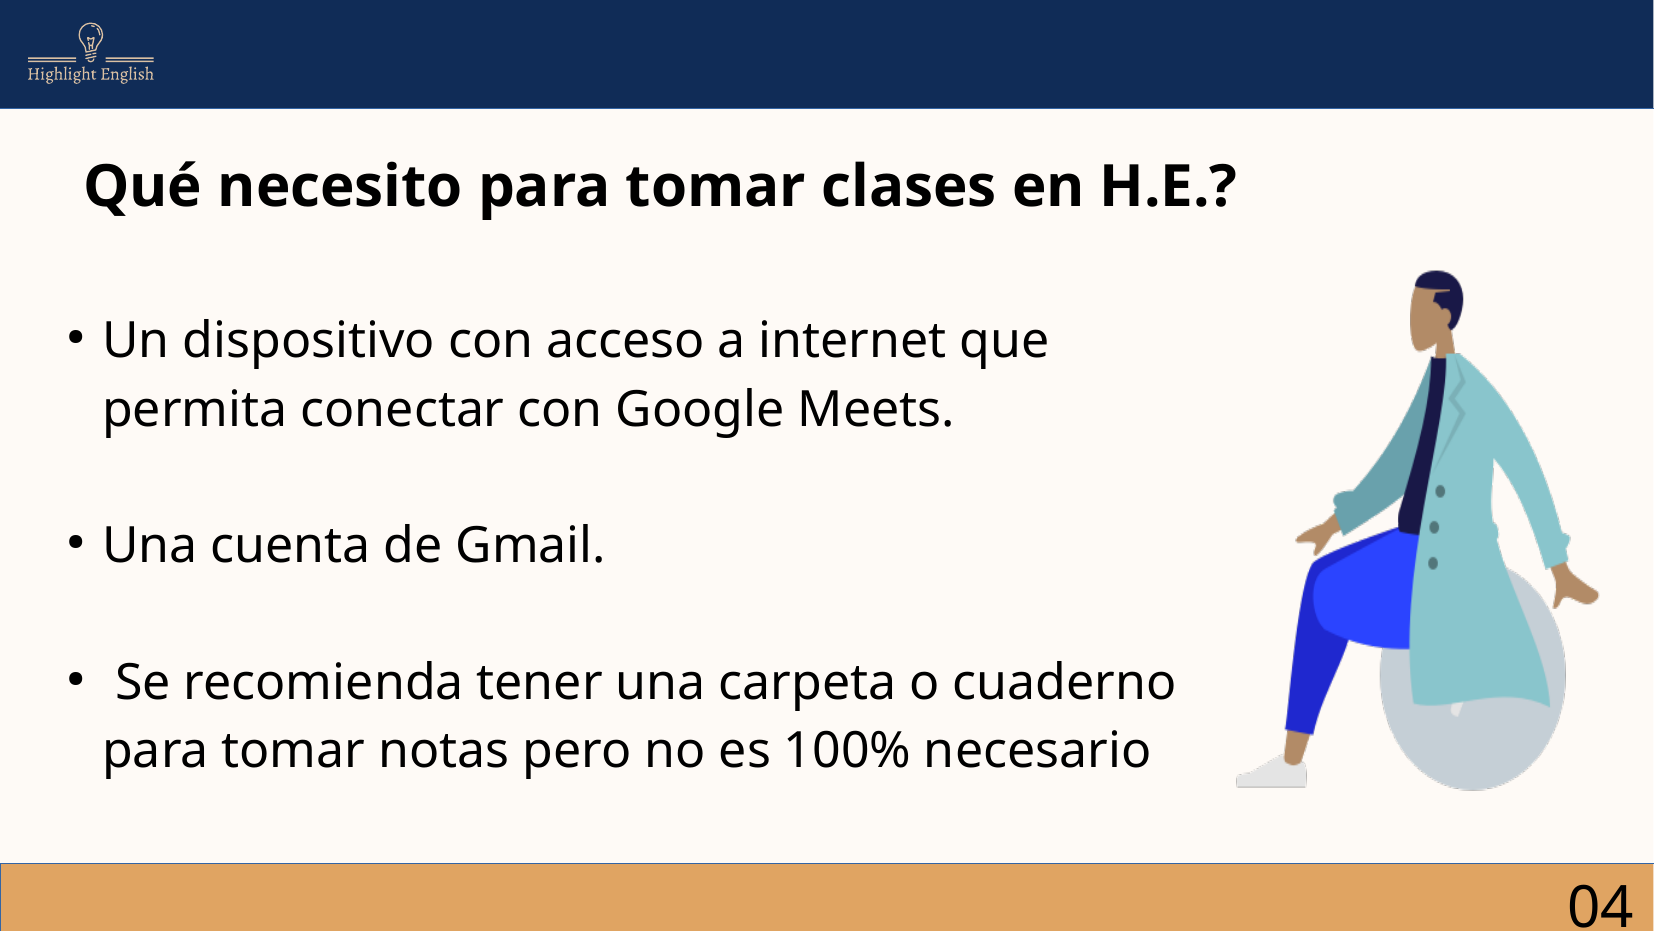

Qué necesito para tomar clases en H.E.?
Un dispositivo con acceso a internet que permita conectar con Google Meets.
Una cuenta de Gmail.
 Se recomienda tener una carpeta o cuaderno para tomar notas pero no es 100% necesario
04